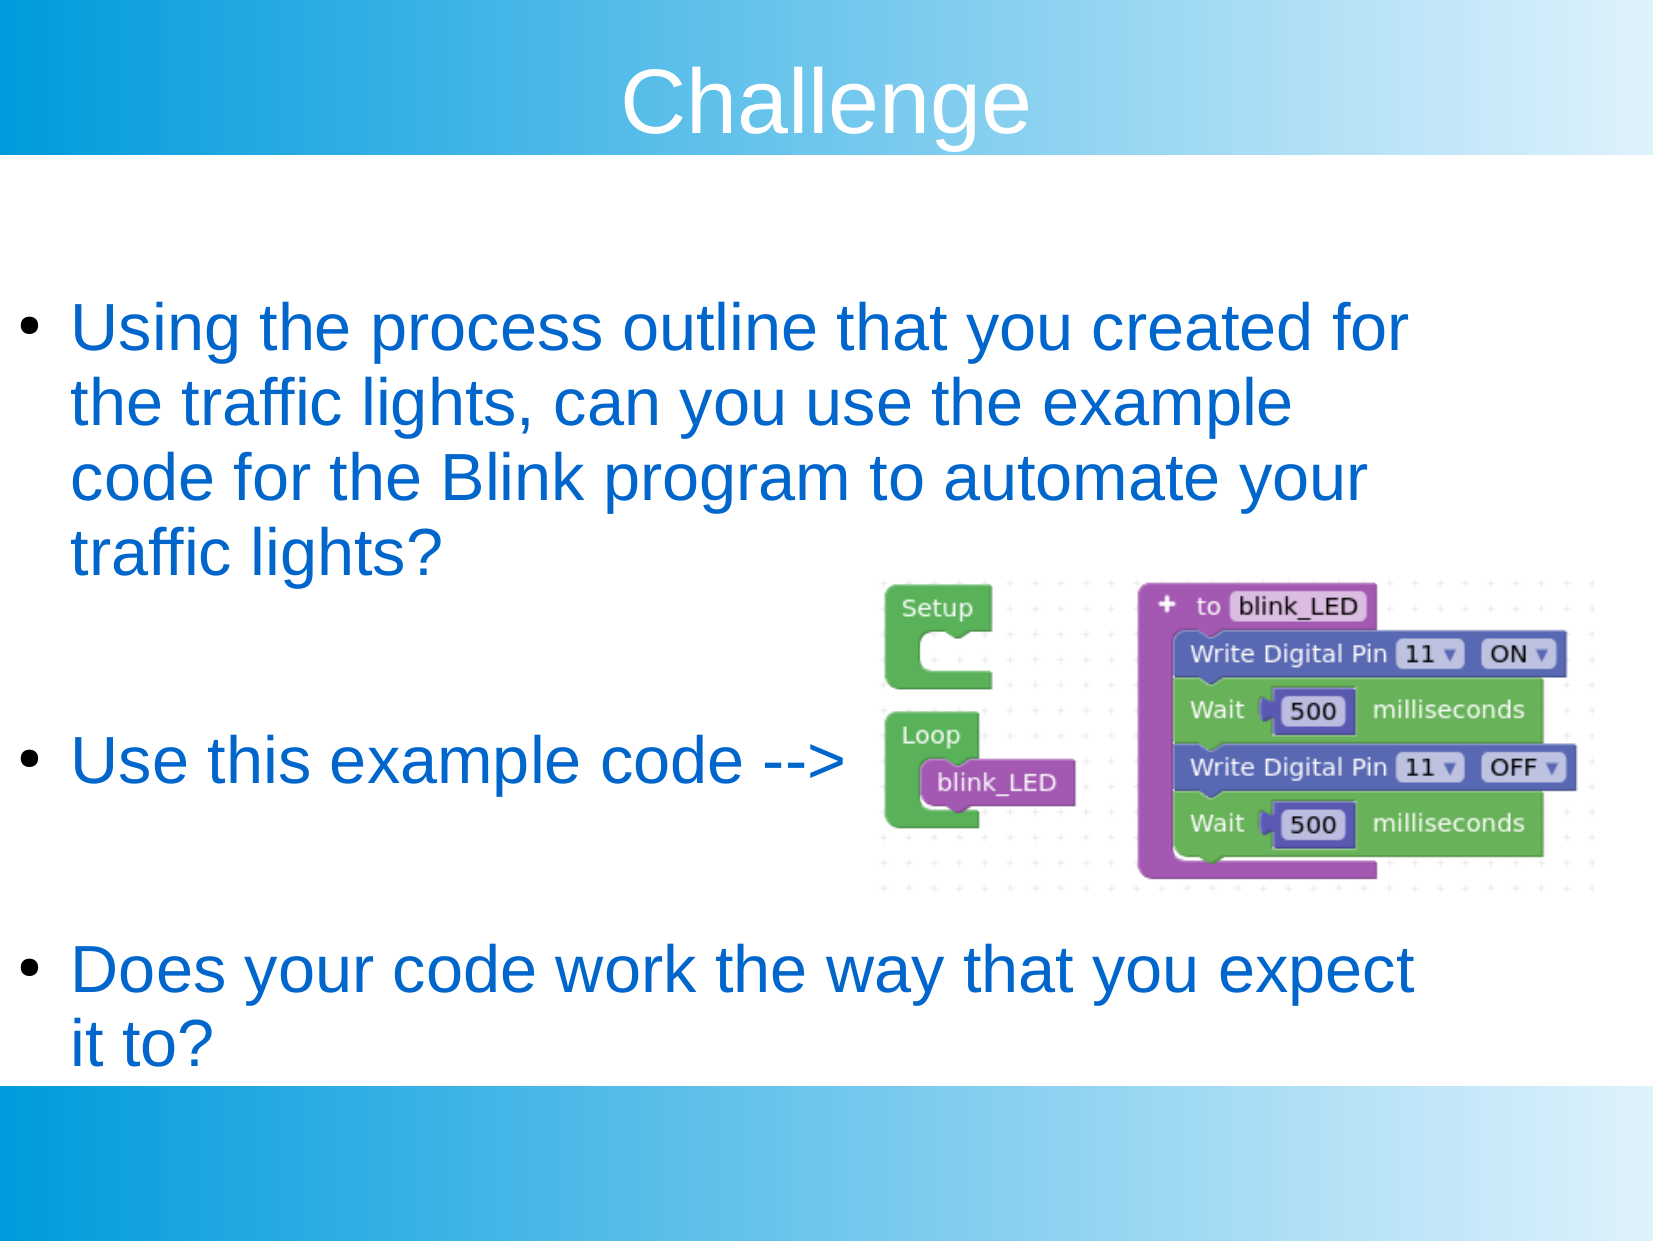

# Challenge
Using the process outline that you created for the traffic lights, can you use the example code for the Blink program to automate your traffic lights?
Use this example code -->
Does your code work the way that you expect it to?